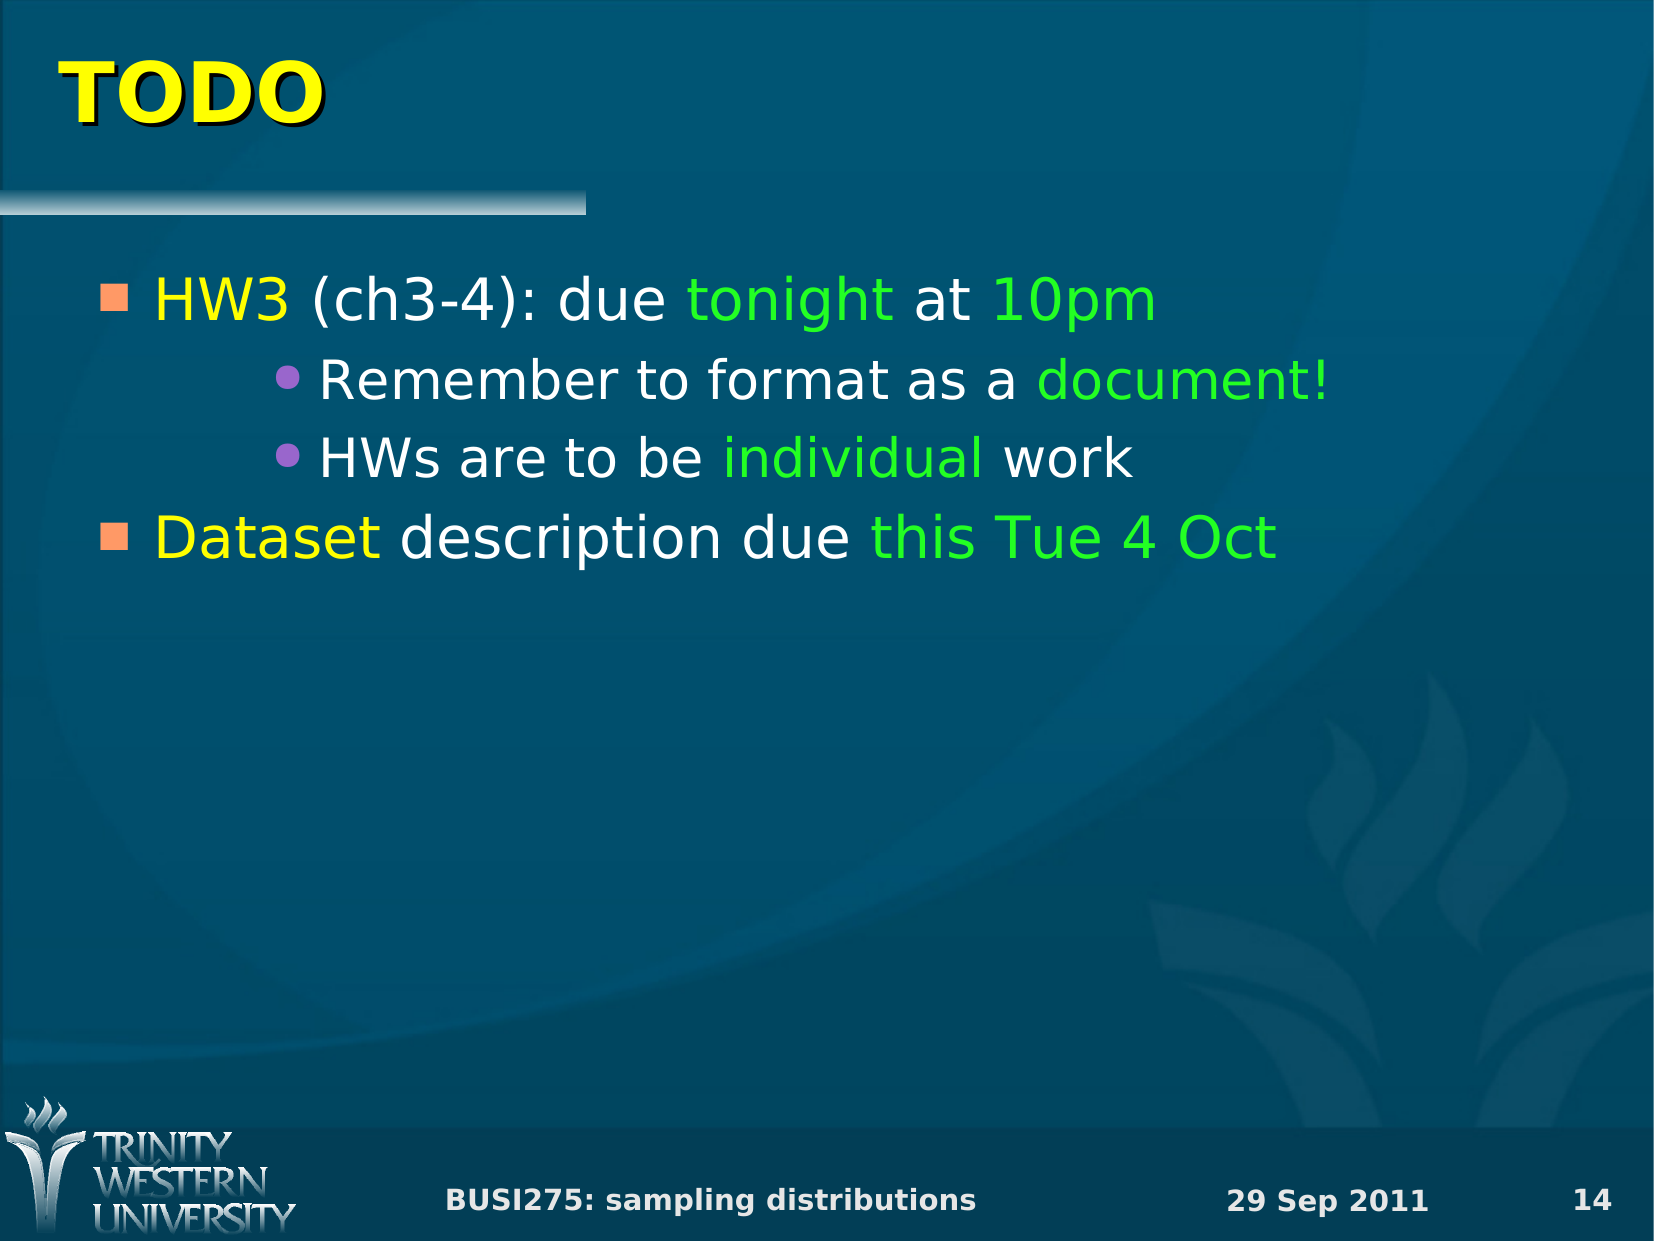

# TODO
HW3 (ch3-4): due tonight at 10pm
Remember to format as a document!
HWs are to be individual work
Dataset description due this Tue 4 Oct
BUSI275: sampling distributions
29 Sep 2011
14